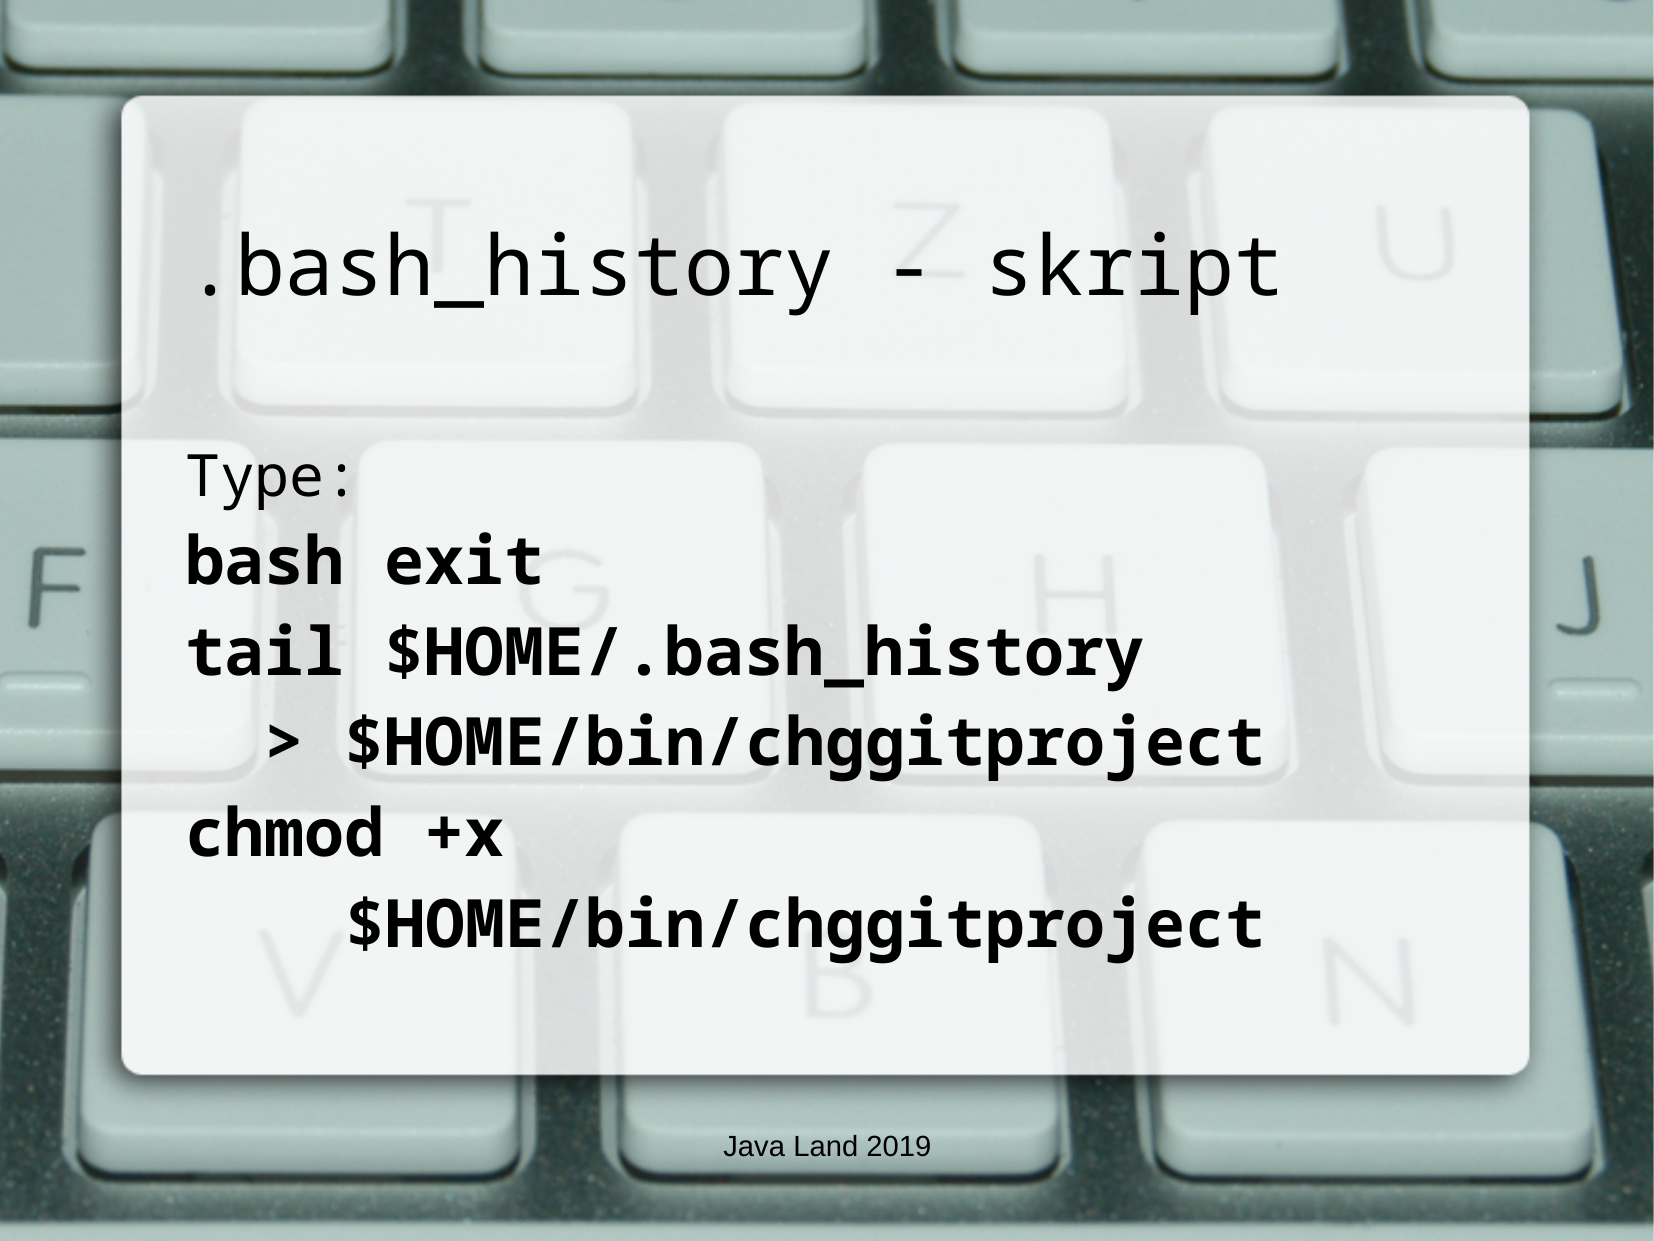

#
.bash_history - skript
Type:
bash exit
tail $HOME/.bash_history
 > $HOME/bin/chggitproject
chmod +x
 $HOME/bin/chggitproject